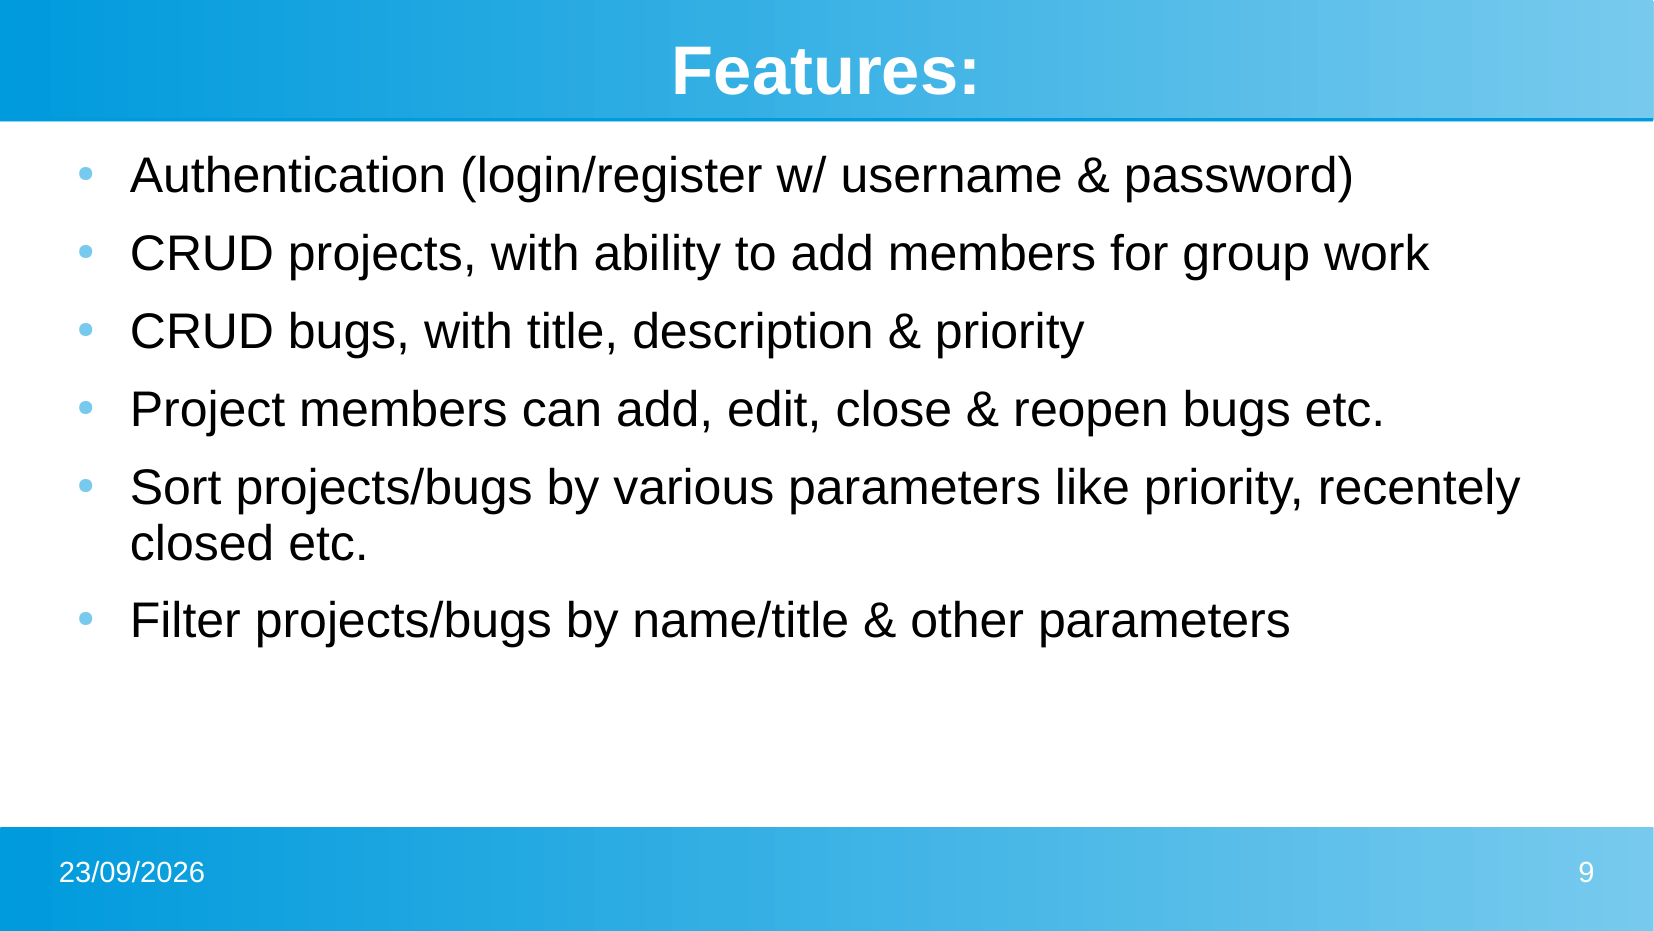

# Features:
Authentication (login/register w/ username & password)
CRUD projects, with ability to add members for group work
CRUD bugs, with title, description & priority
Project members can add, edit, close & reopen bugs etc.
Sort projects/bugs by various parameters like priority, recentely closed etc.
Filter projects/bugs by name/title & other parameters
9